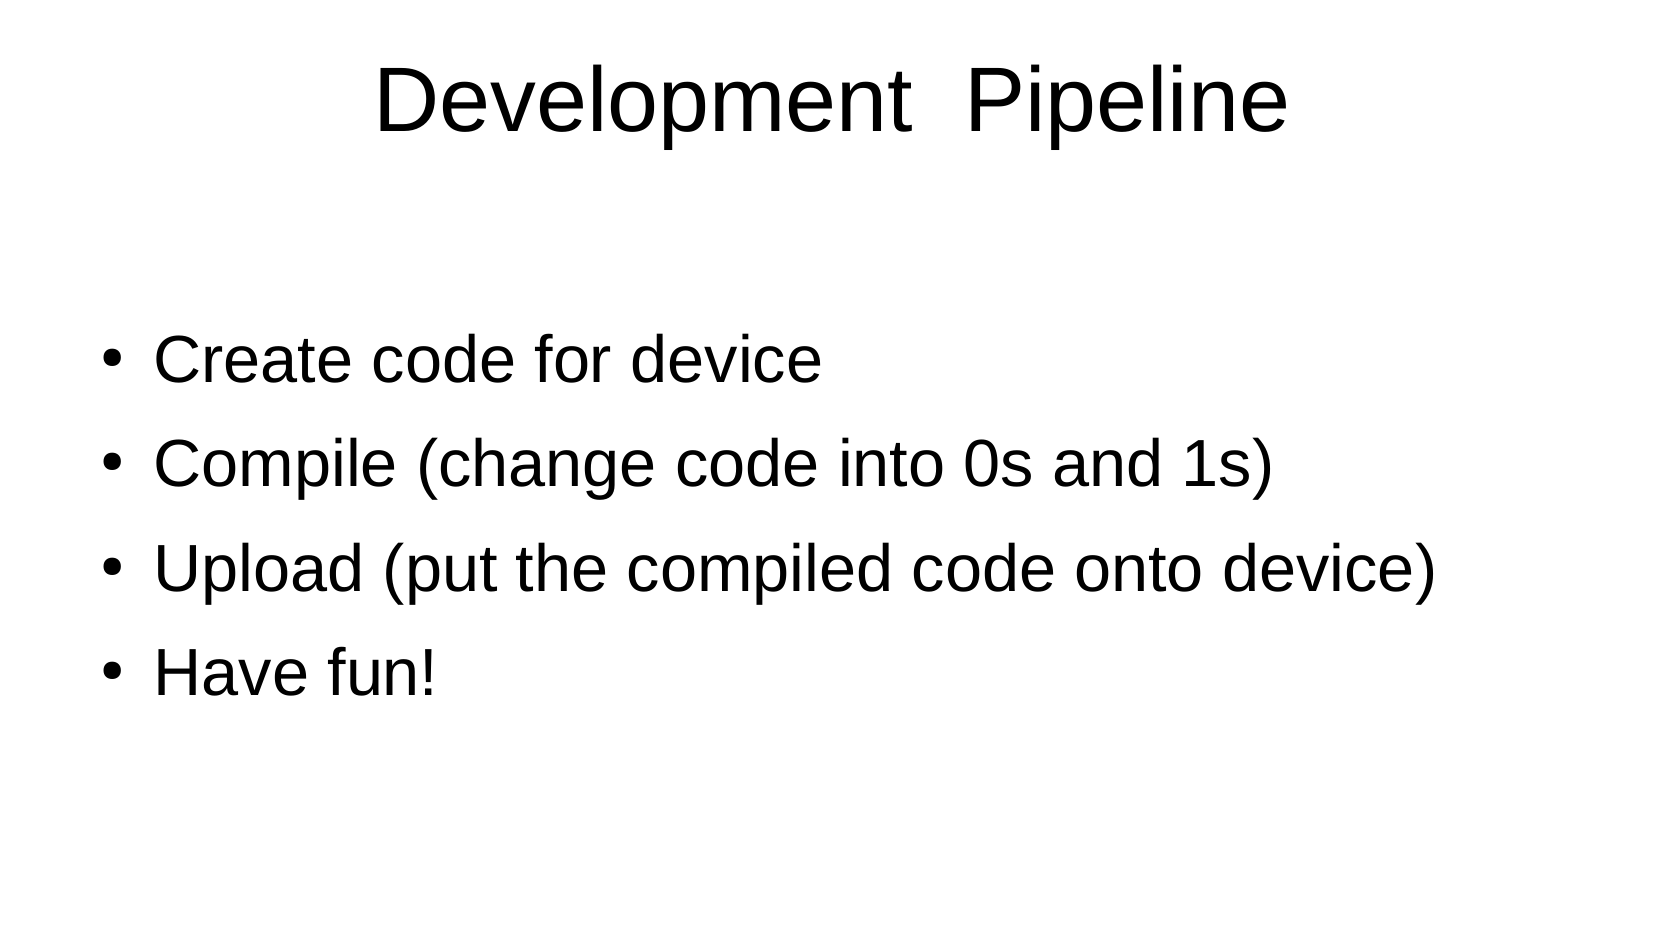

# Development Pipeline
Create code for device
Compile (change code into 0s and 1s)
Upload (put the compiled code onto device)
Have fun!